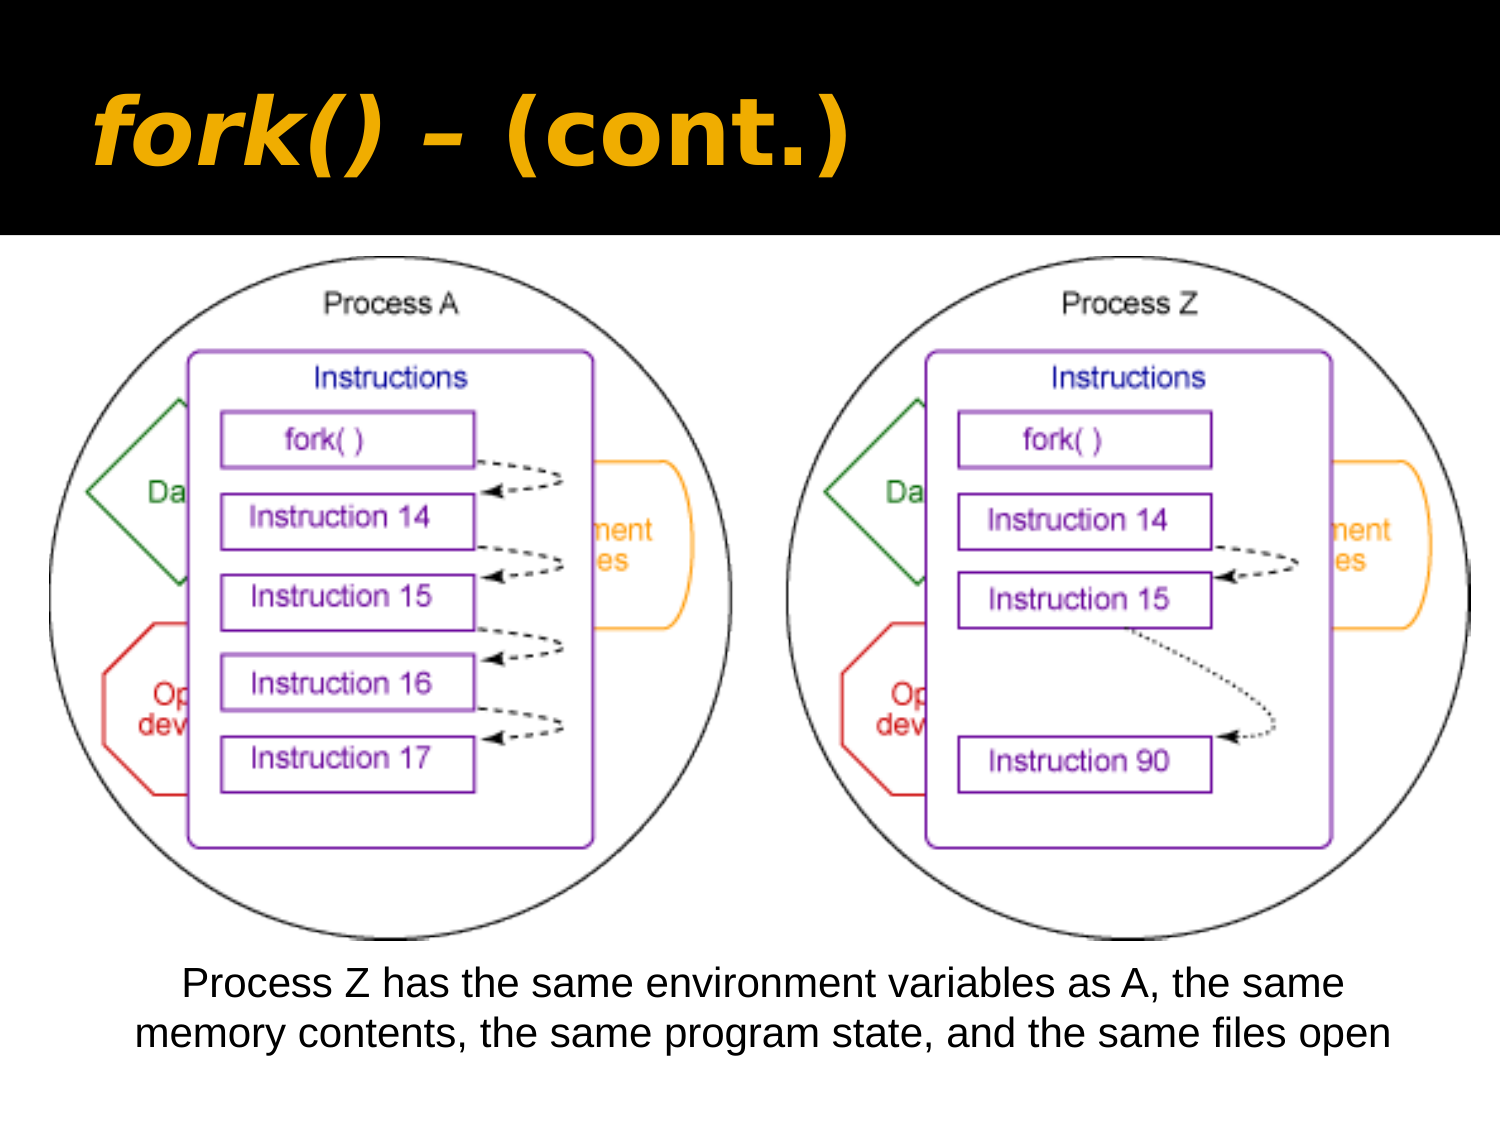

# fork() – (cont.)
Process Z has the same environment variables as A, the same memory contents, the same program state, and the same files open